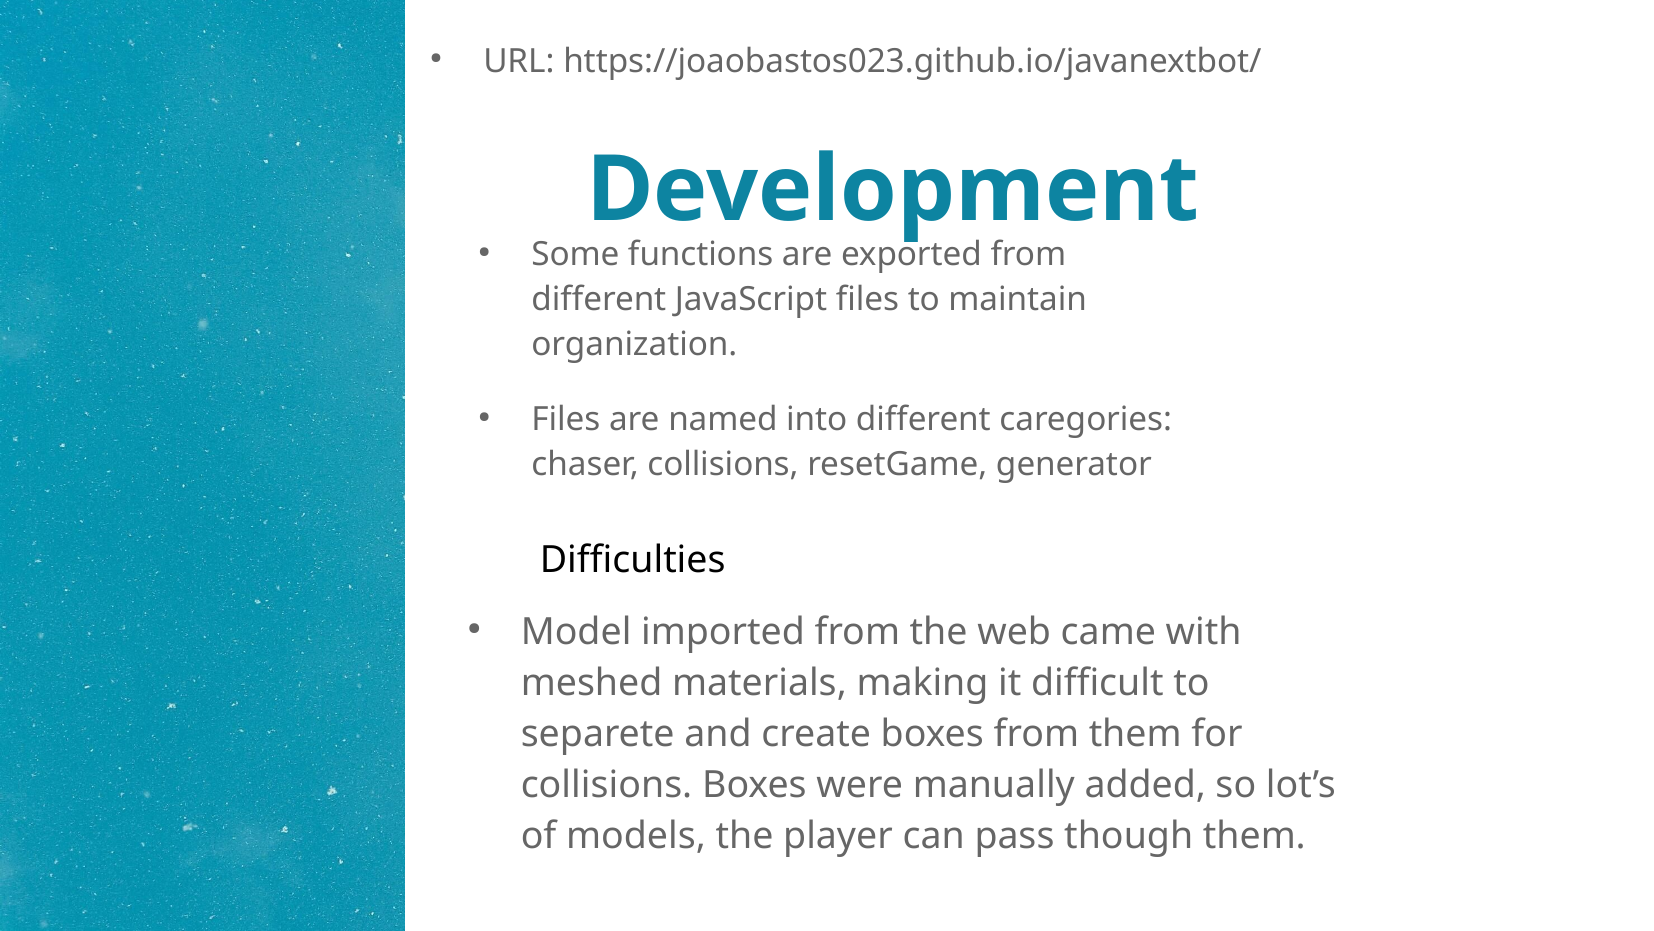

URL: https://joaobastos023.github.io/javanextbot/
# Development
Some functions are exported from different JavaScript files to maintain organization.
Files are named into different caregories: chaser, collisions, resetGame, generator
Difficulties
Model imported from the web came with meshed materials, making it difficult to separete and create boxes from them for collisions. Boxes were manually added, so lot’s of models, the player can pass though them.